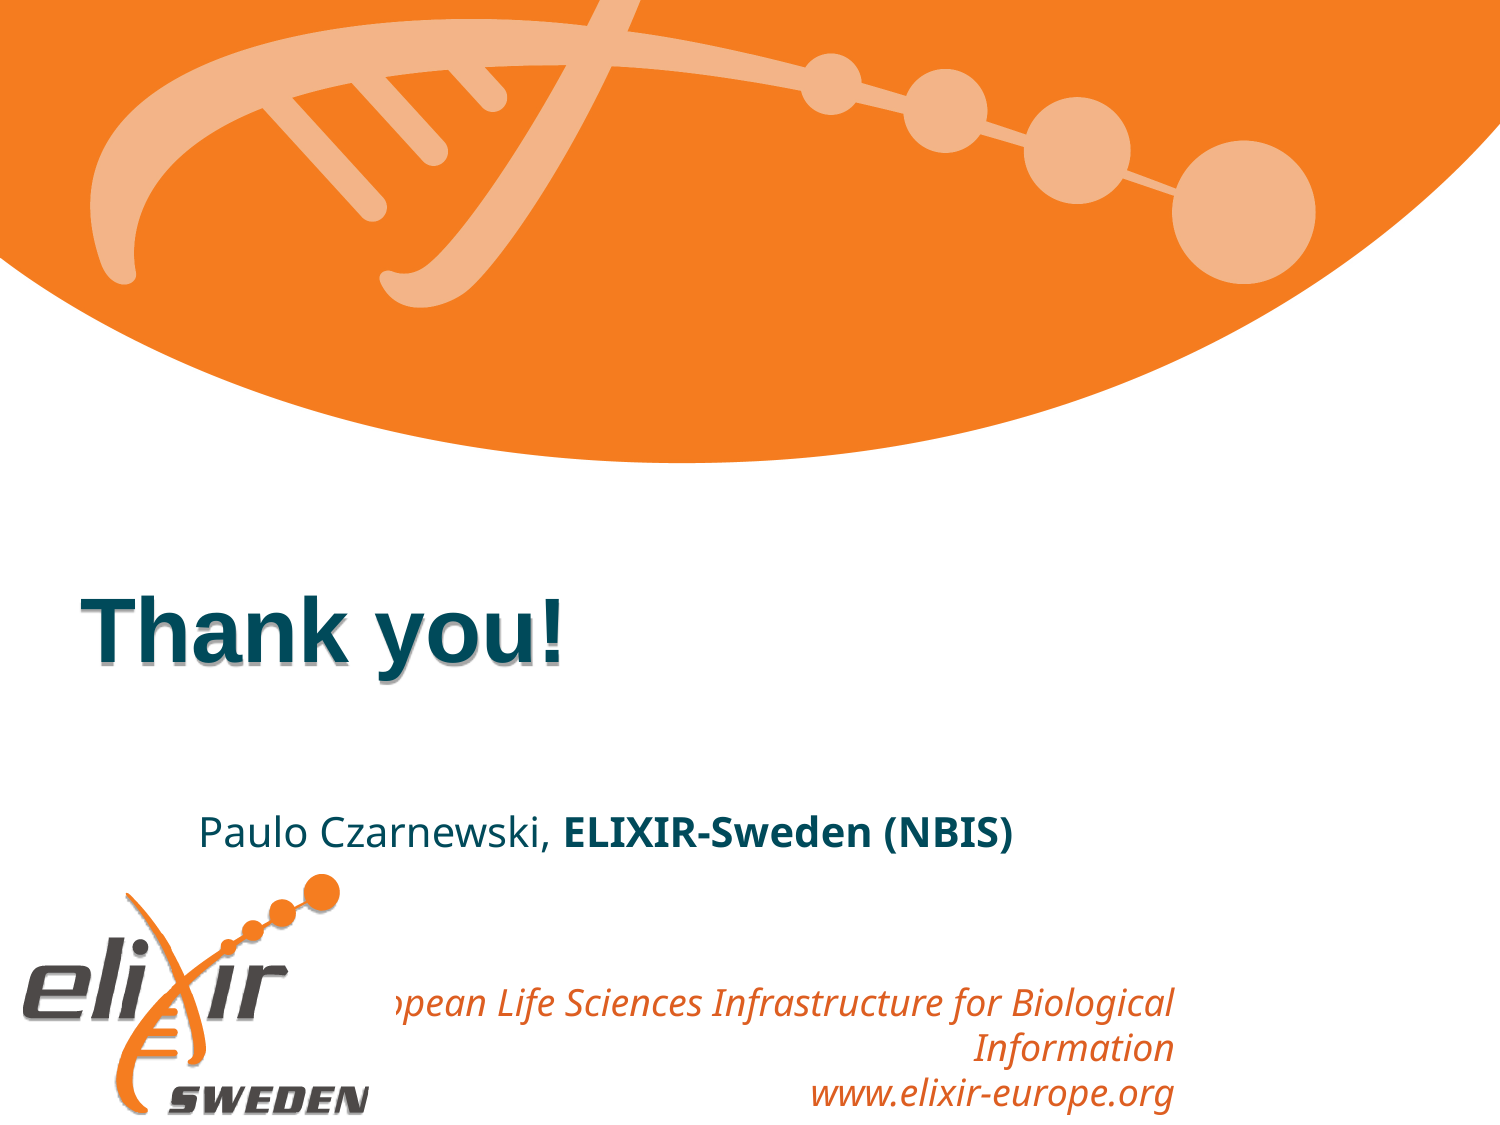

# Thank you!
Paulo Czarnewski, ELIXIR-Sweden (NBIS)